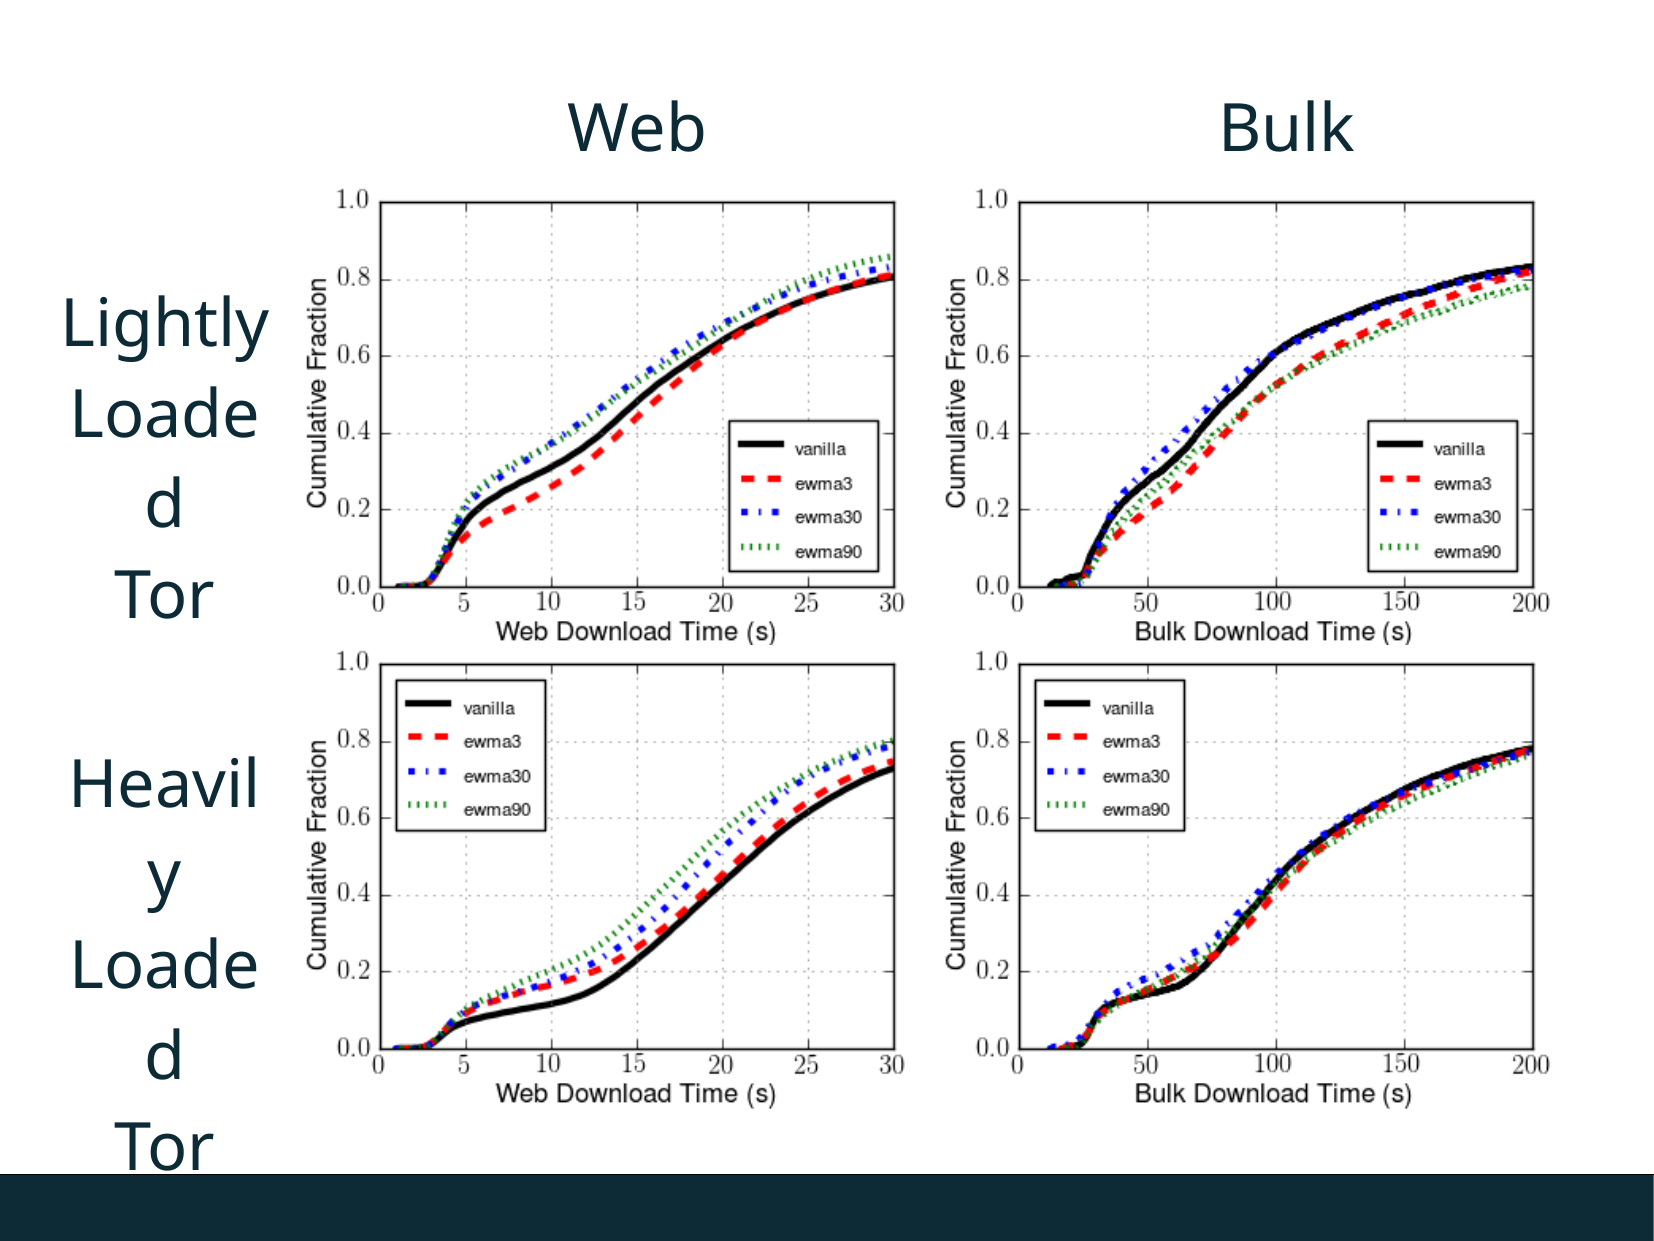

Web
Bulk
Lightly
Loaded
Tor
Heavily
Loaded
Tor